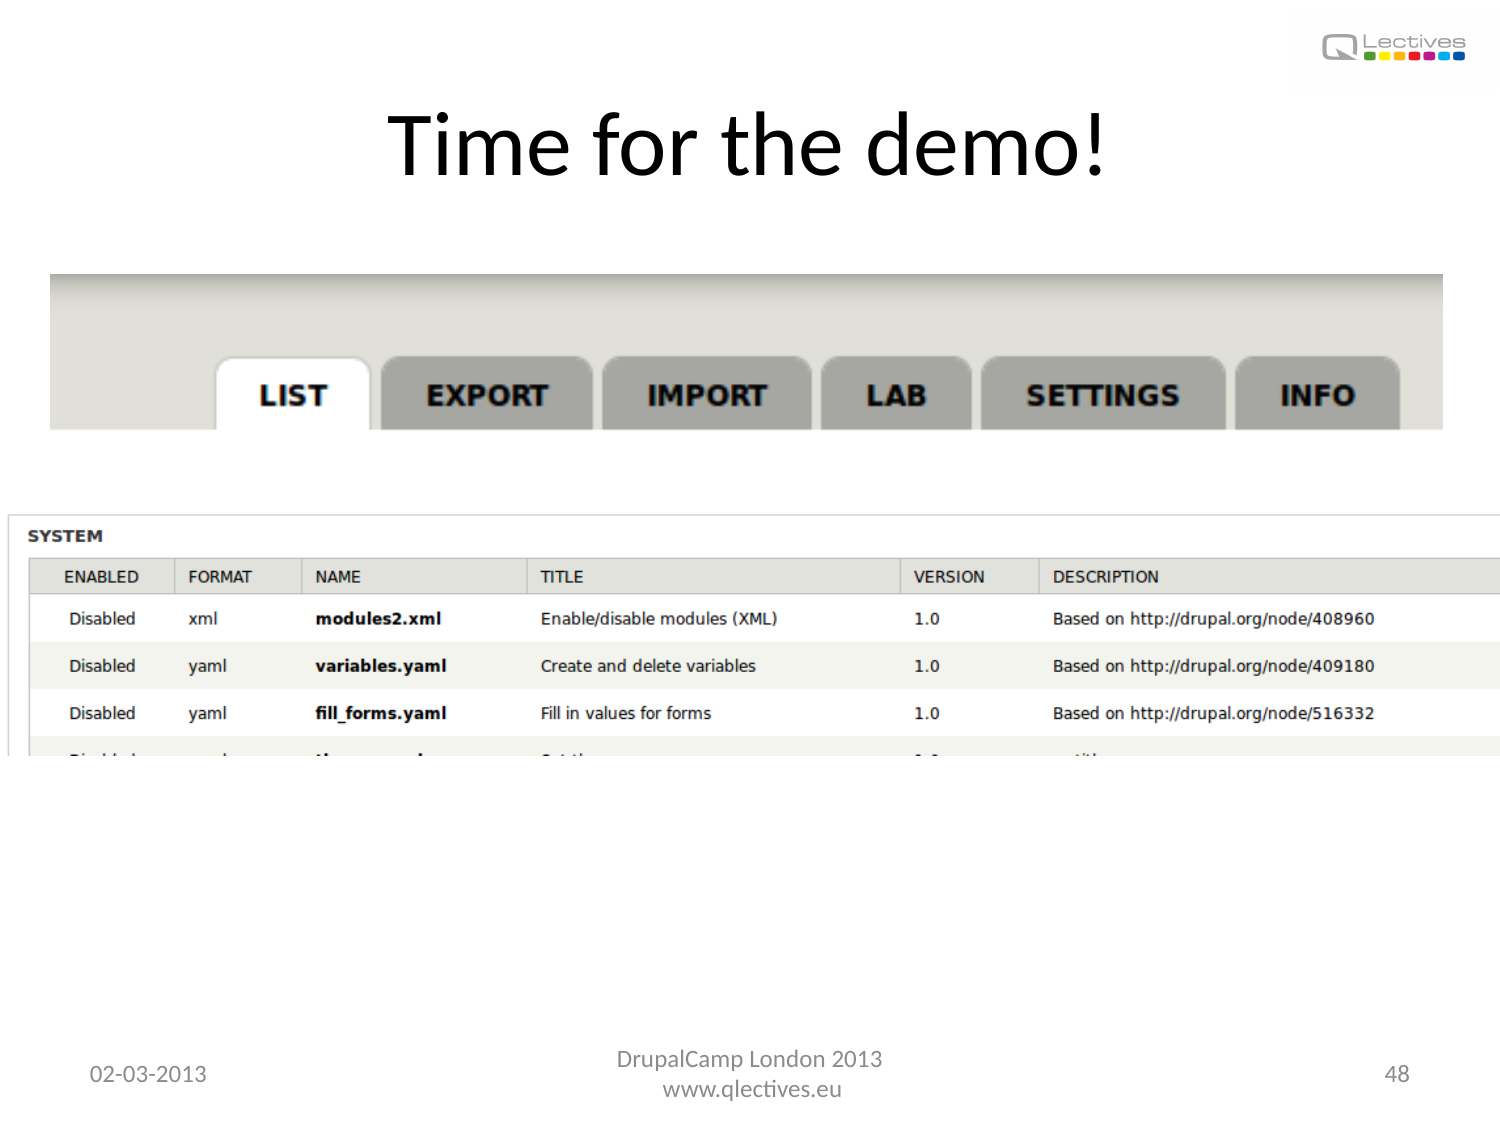

Time for the demo!
02-03-2013
DrupalCamp London 2013
 www.qlectives.eu